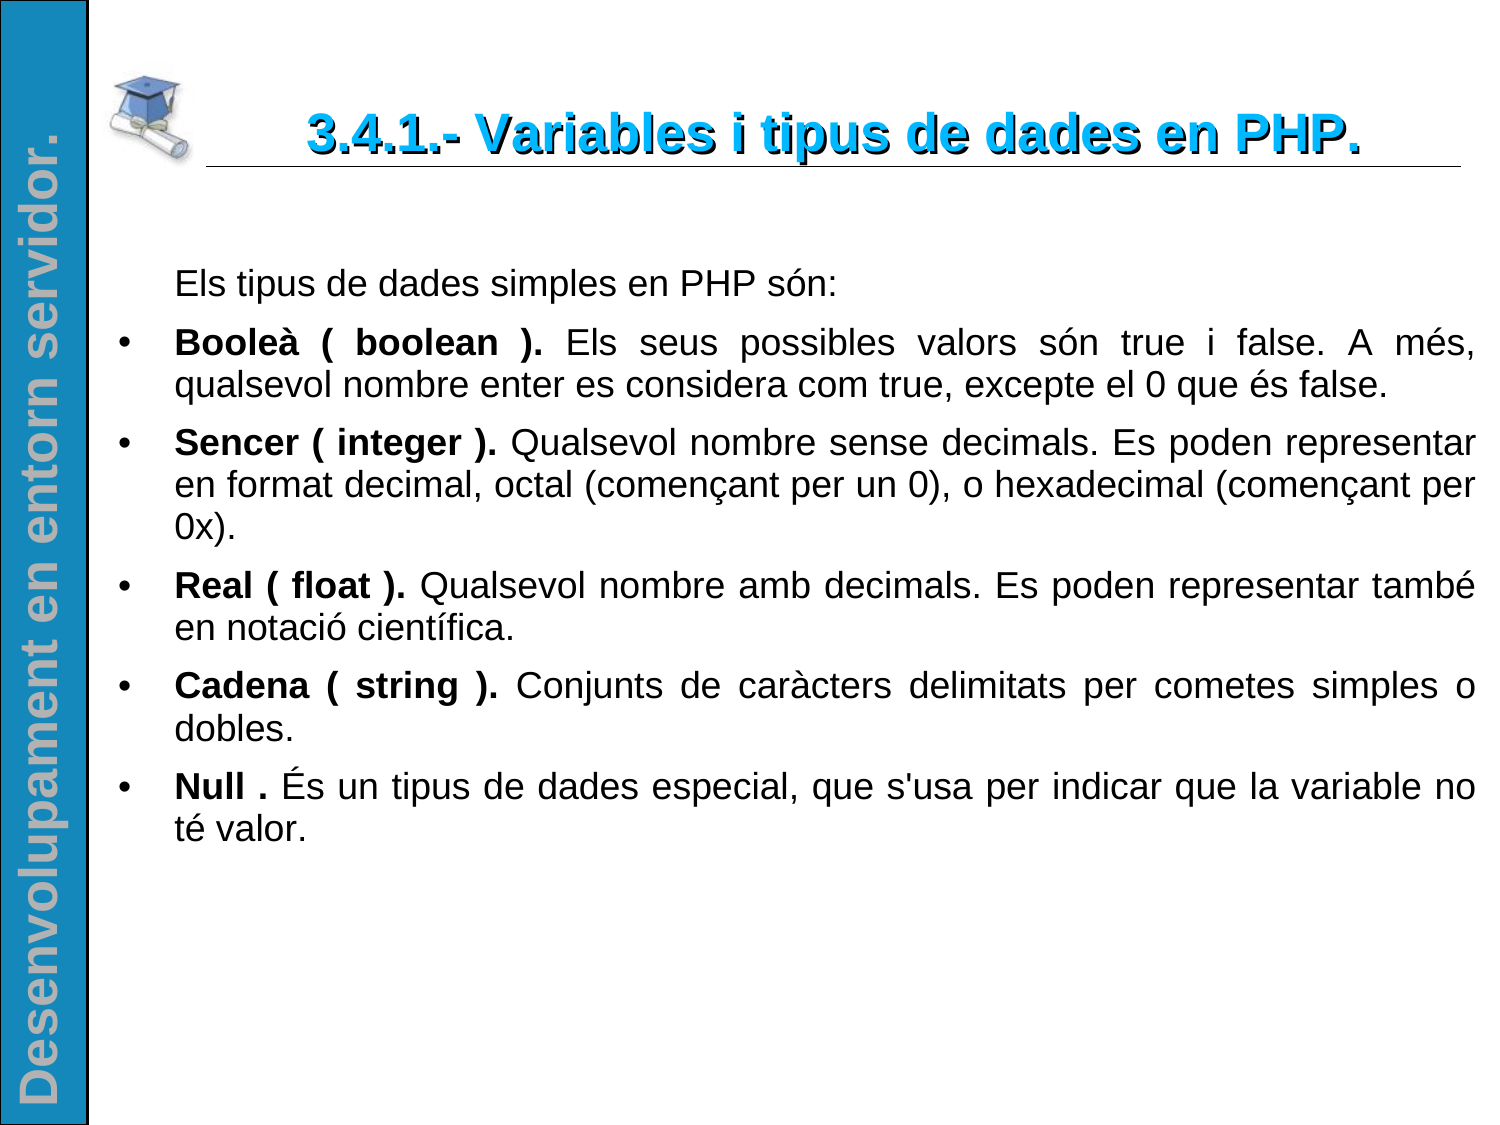

# 3.4.1.- Variables i tipus de dades en PHP.
Els tipus de dades simples en PHP són:
Booleà ( boolean ). Els seus possibles valors són true i false. A més, qualsevol nombre enter es considera com true, excepte el 0 que és false.
Sencer ( integer ). Qualsevol nombre sense decimals. Es poden representar en format decimal, octal (començant per un 0), o hexadecimal (començant per 0x).
Real ( float ). Qualsevol nombre amb decimals. Es poden representar també en notació científica.
Cadena ( string ). Conjunts de caràcters delimitats per cometes simples o dobles.
Null . És un tipus de dades especial, que s'usa per indicar que la variable no té valor.